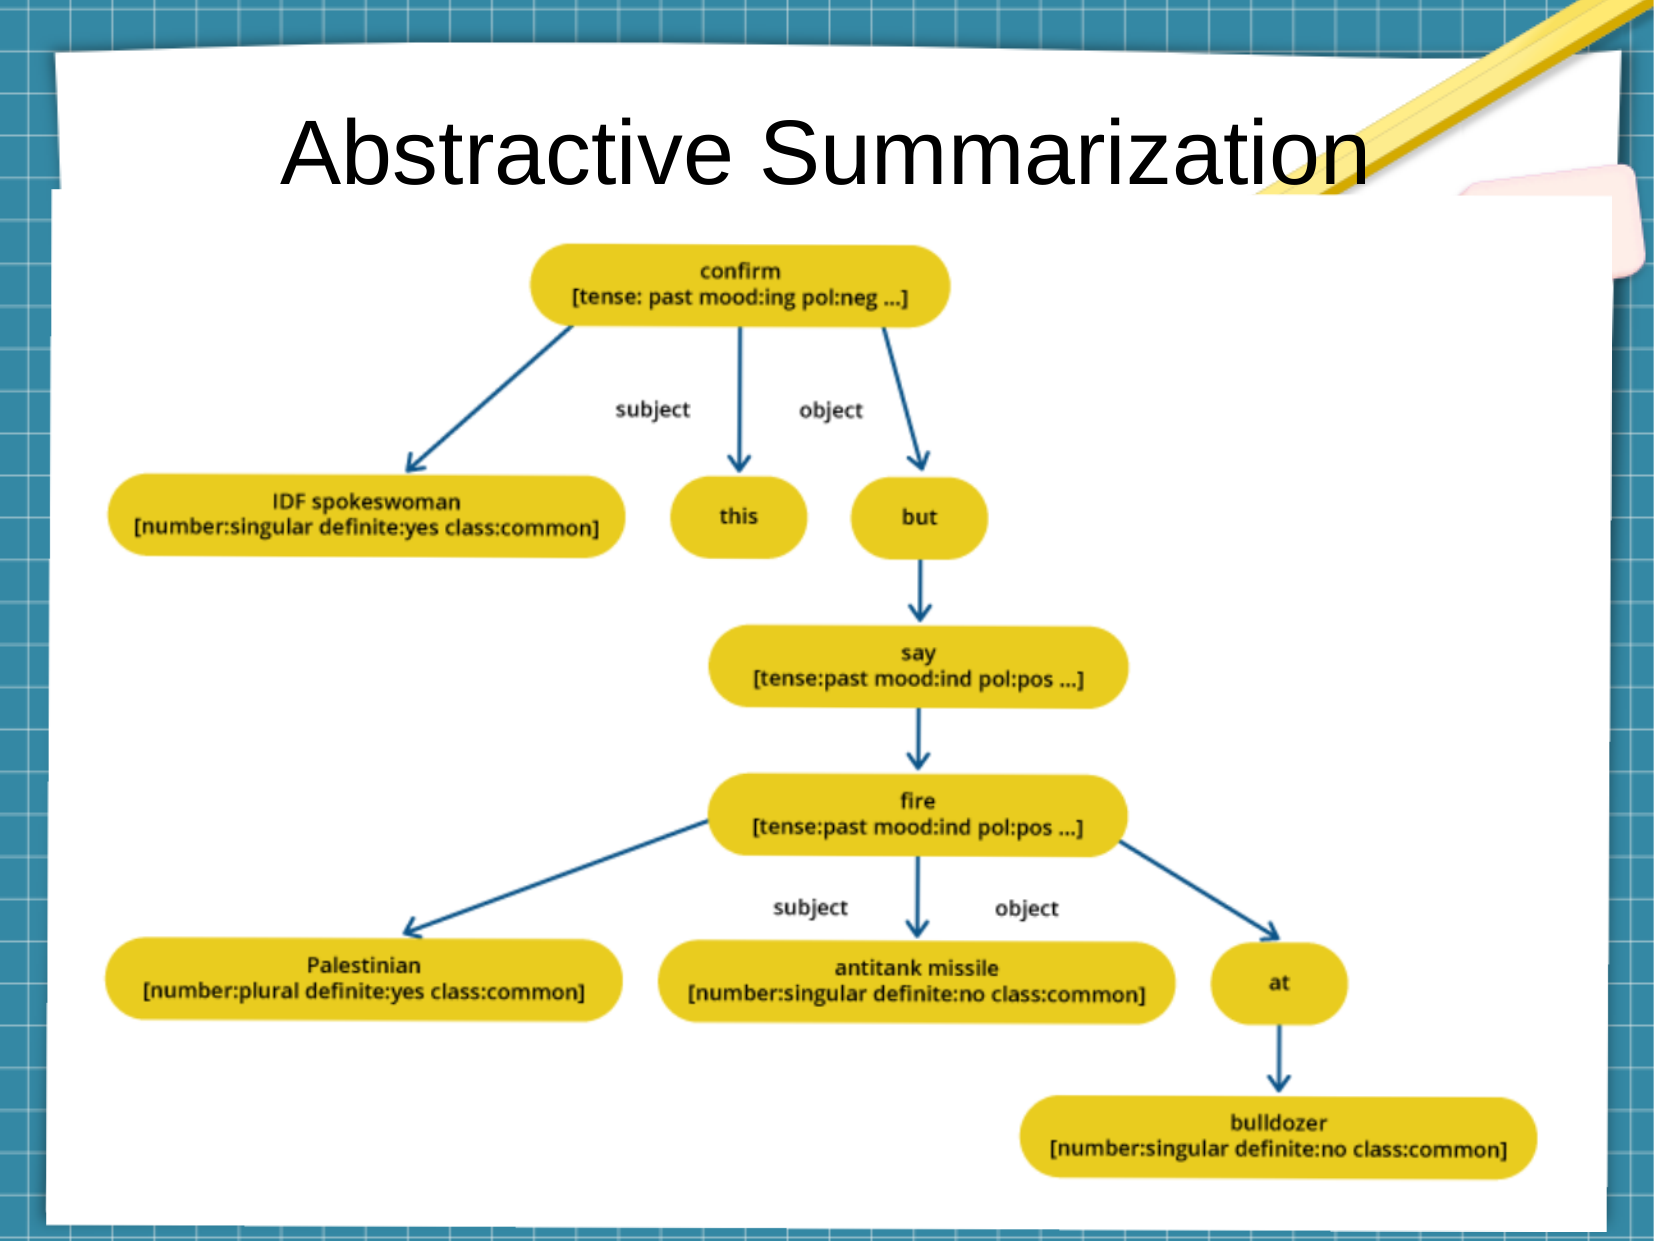

# Abstractive Summarization
An example of such approach is sentence fusion — the algorithm which processes multiple documents, identifies common information by aligning syntactic trees of input sentences, incorporating paraphrasing information, then matches subsets of the subtrees through bottom-up local multisequence alignment, combines fragments through construction of a fusion lattice encompassing the resulting alignment and transforms the lattice into a sentence using a language model. The approach therefore combines statistical techniques, such as local, multisequence alignment and language modeling, with linguistic representations automatically derived from input documents.